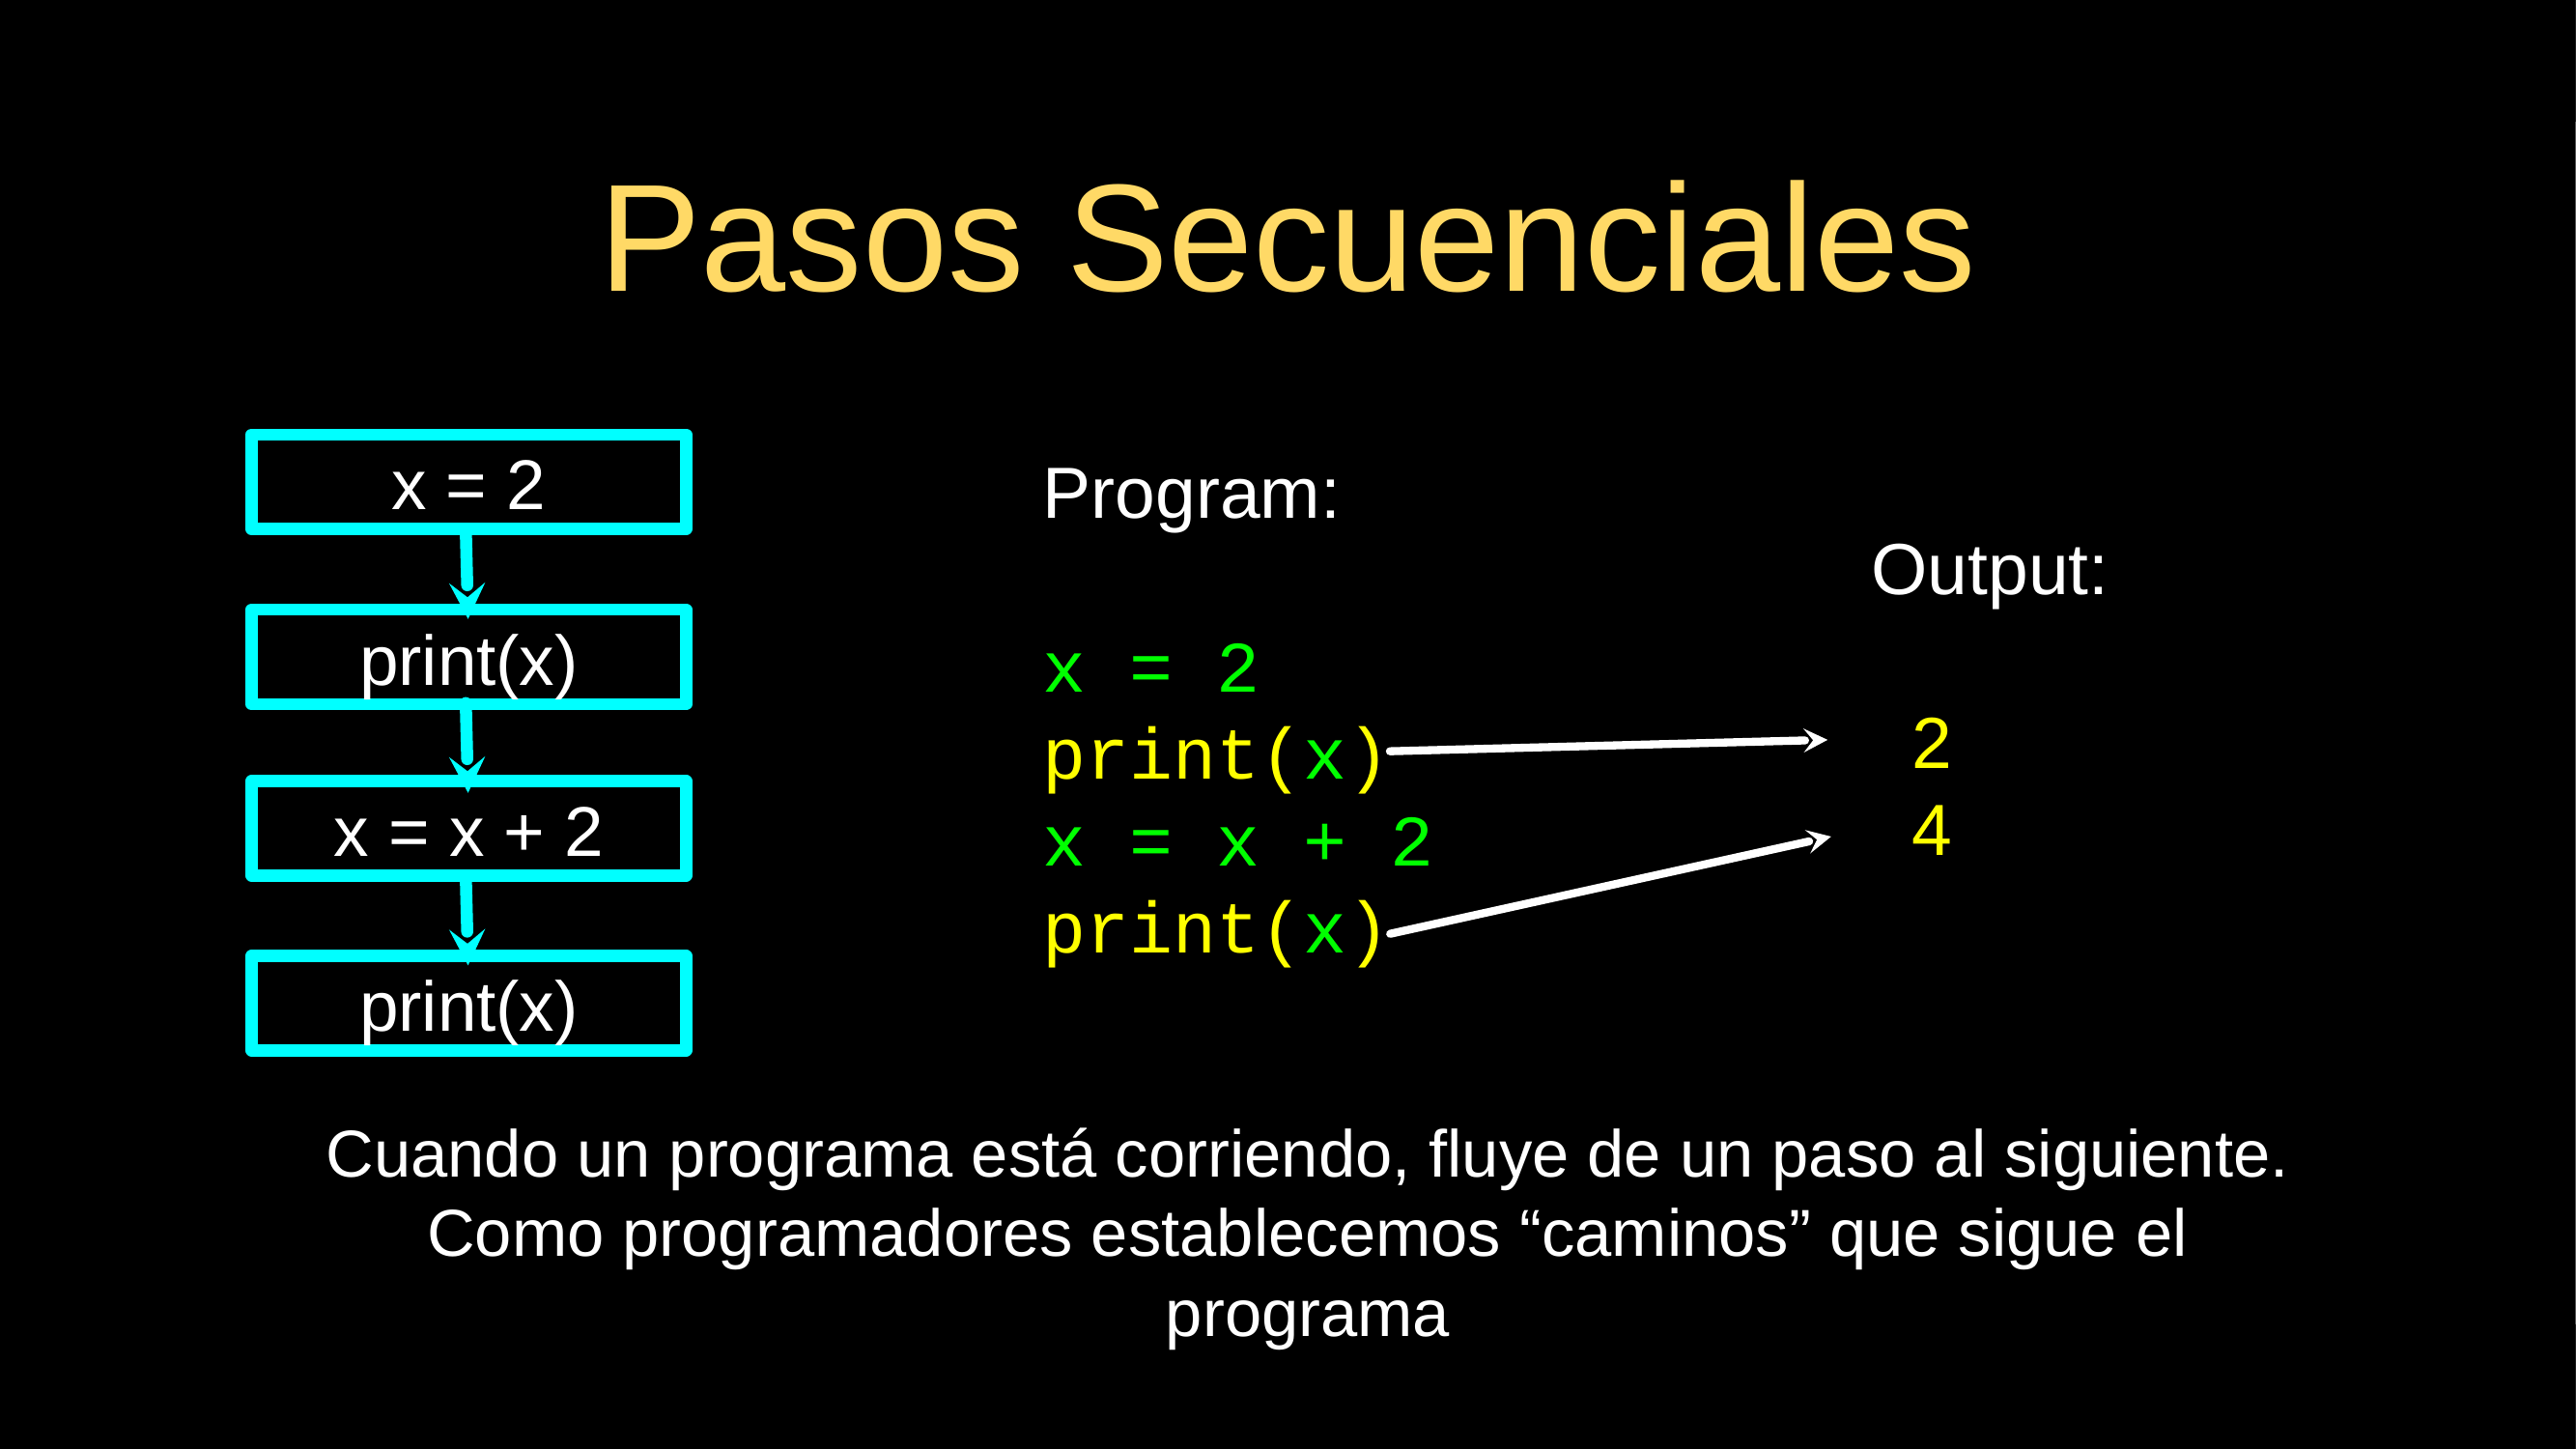

# Pasos Secuenciales
x = 2
Program:
x = 2
print(x)
x = x + 2
print(x)
Output:
 2
 4
print(x)
x = x + 2
print(x)
Cuando un programa está corriendo, fluye de un paso al siguiente. Como programadores establecemos “caminos” que sigue el programa